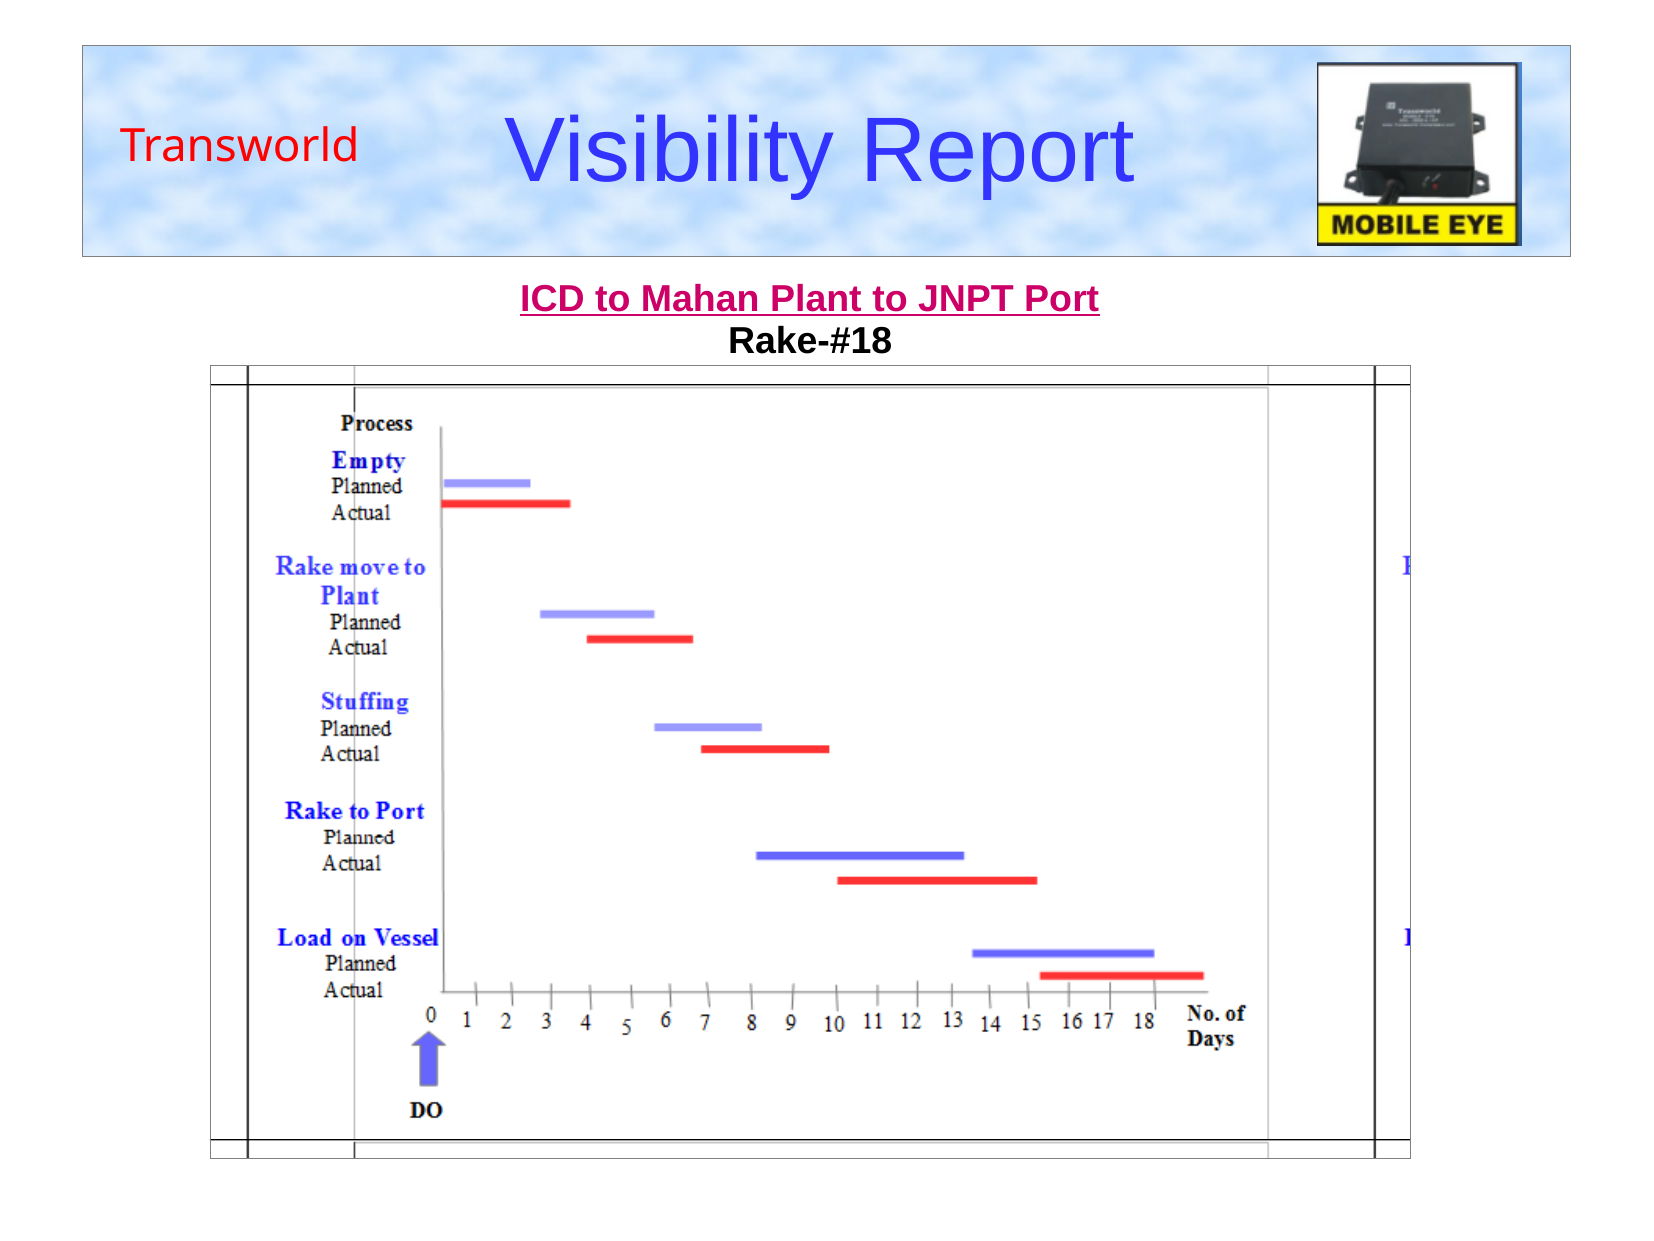

Visibility Report
#
Transworld
ICD to Mahan Plant to JNPT Port
Rake-#18